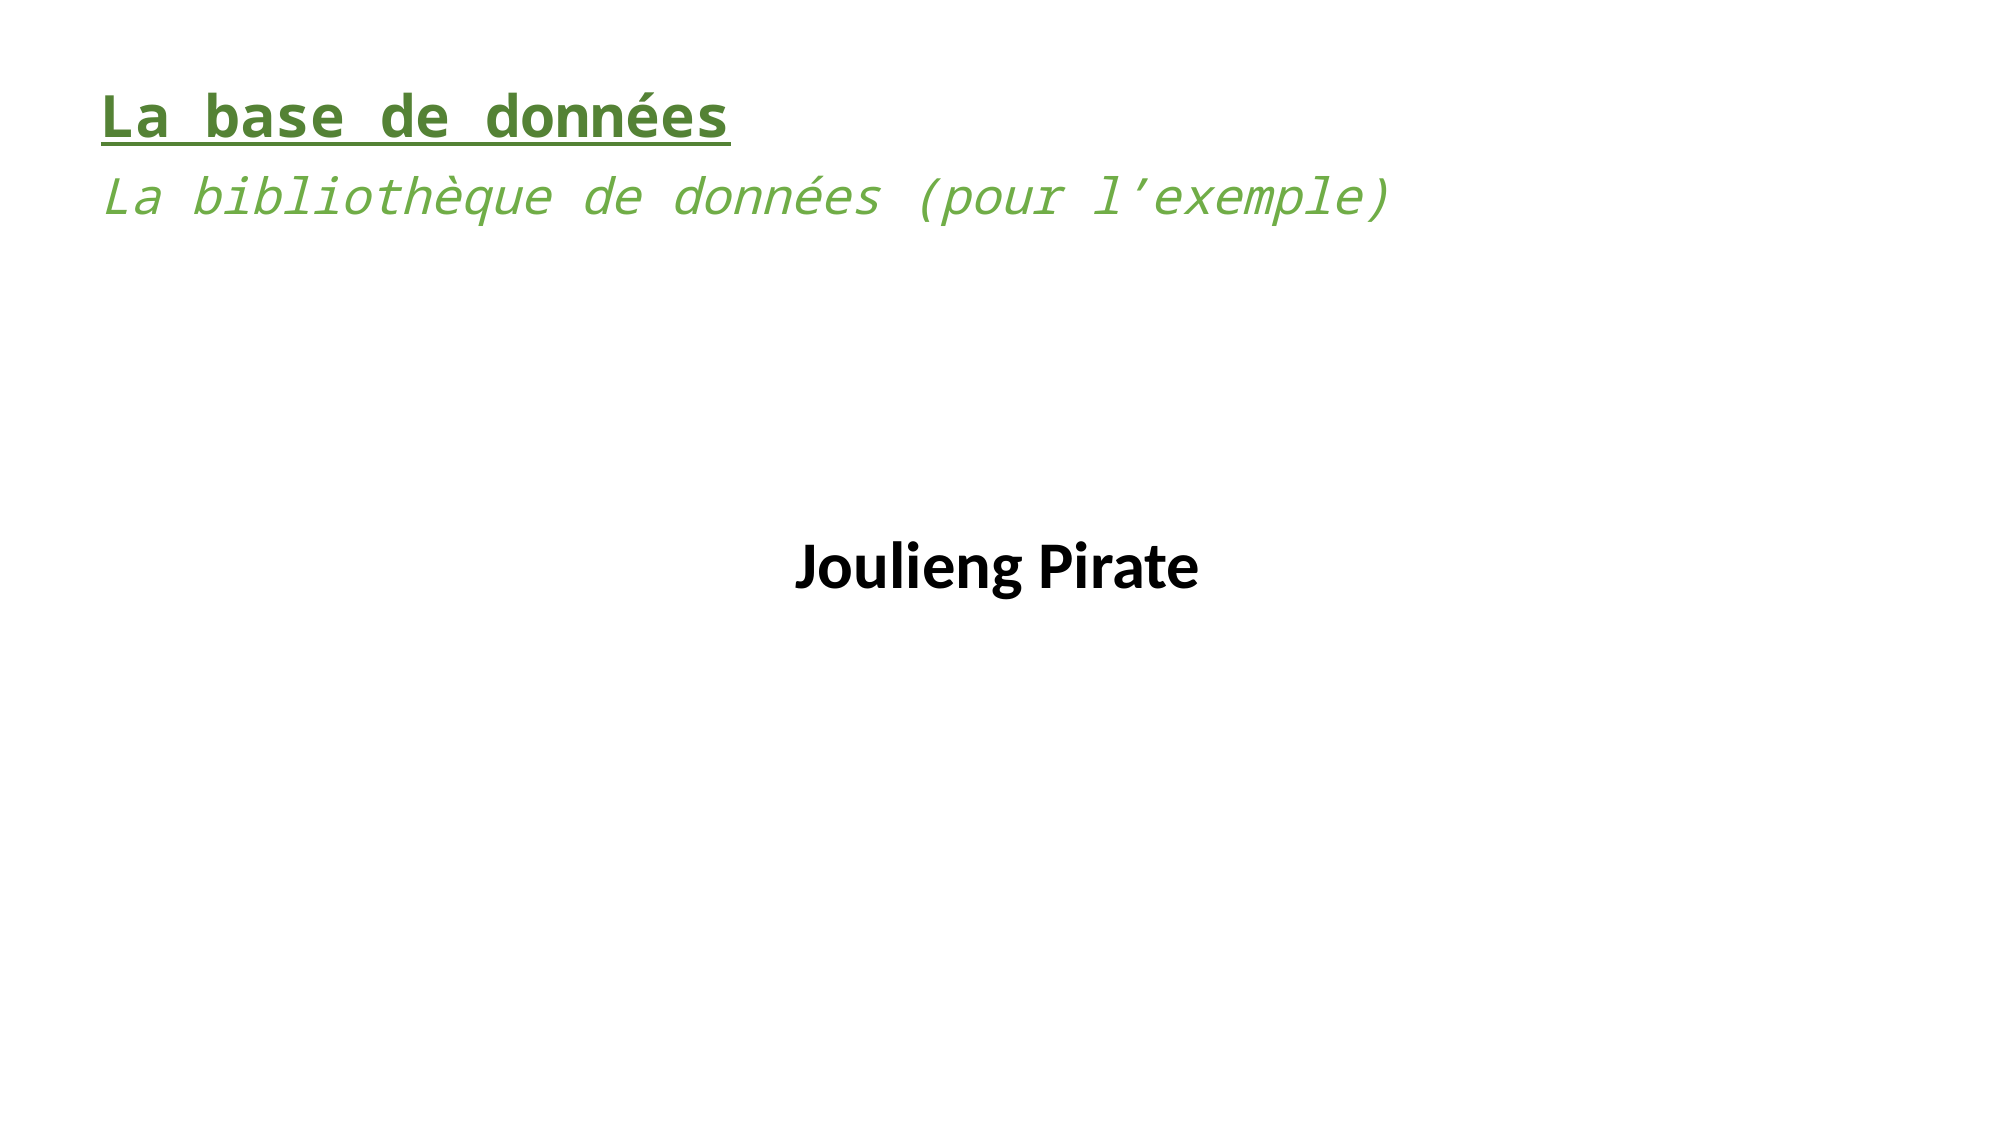

La base de données
La bibliothèque de données (pour l’exemple)
Joulieng Pirate